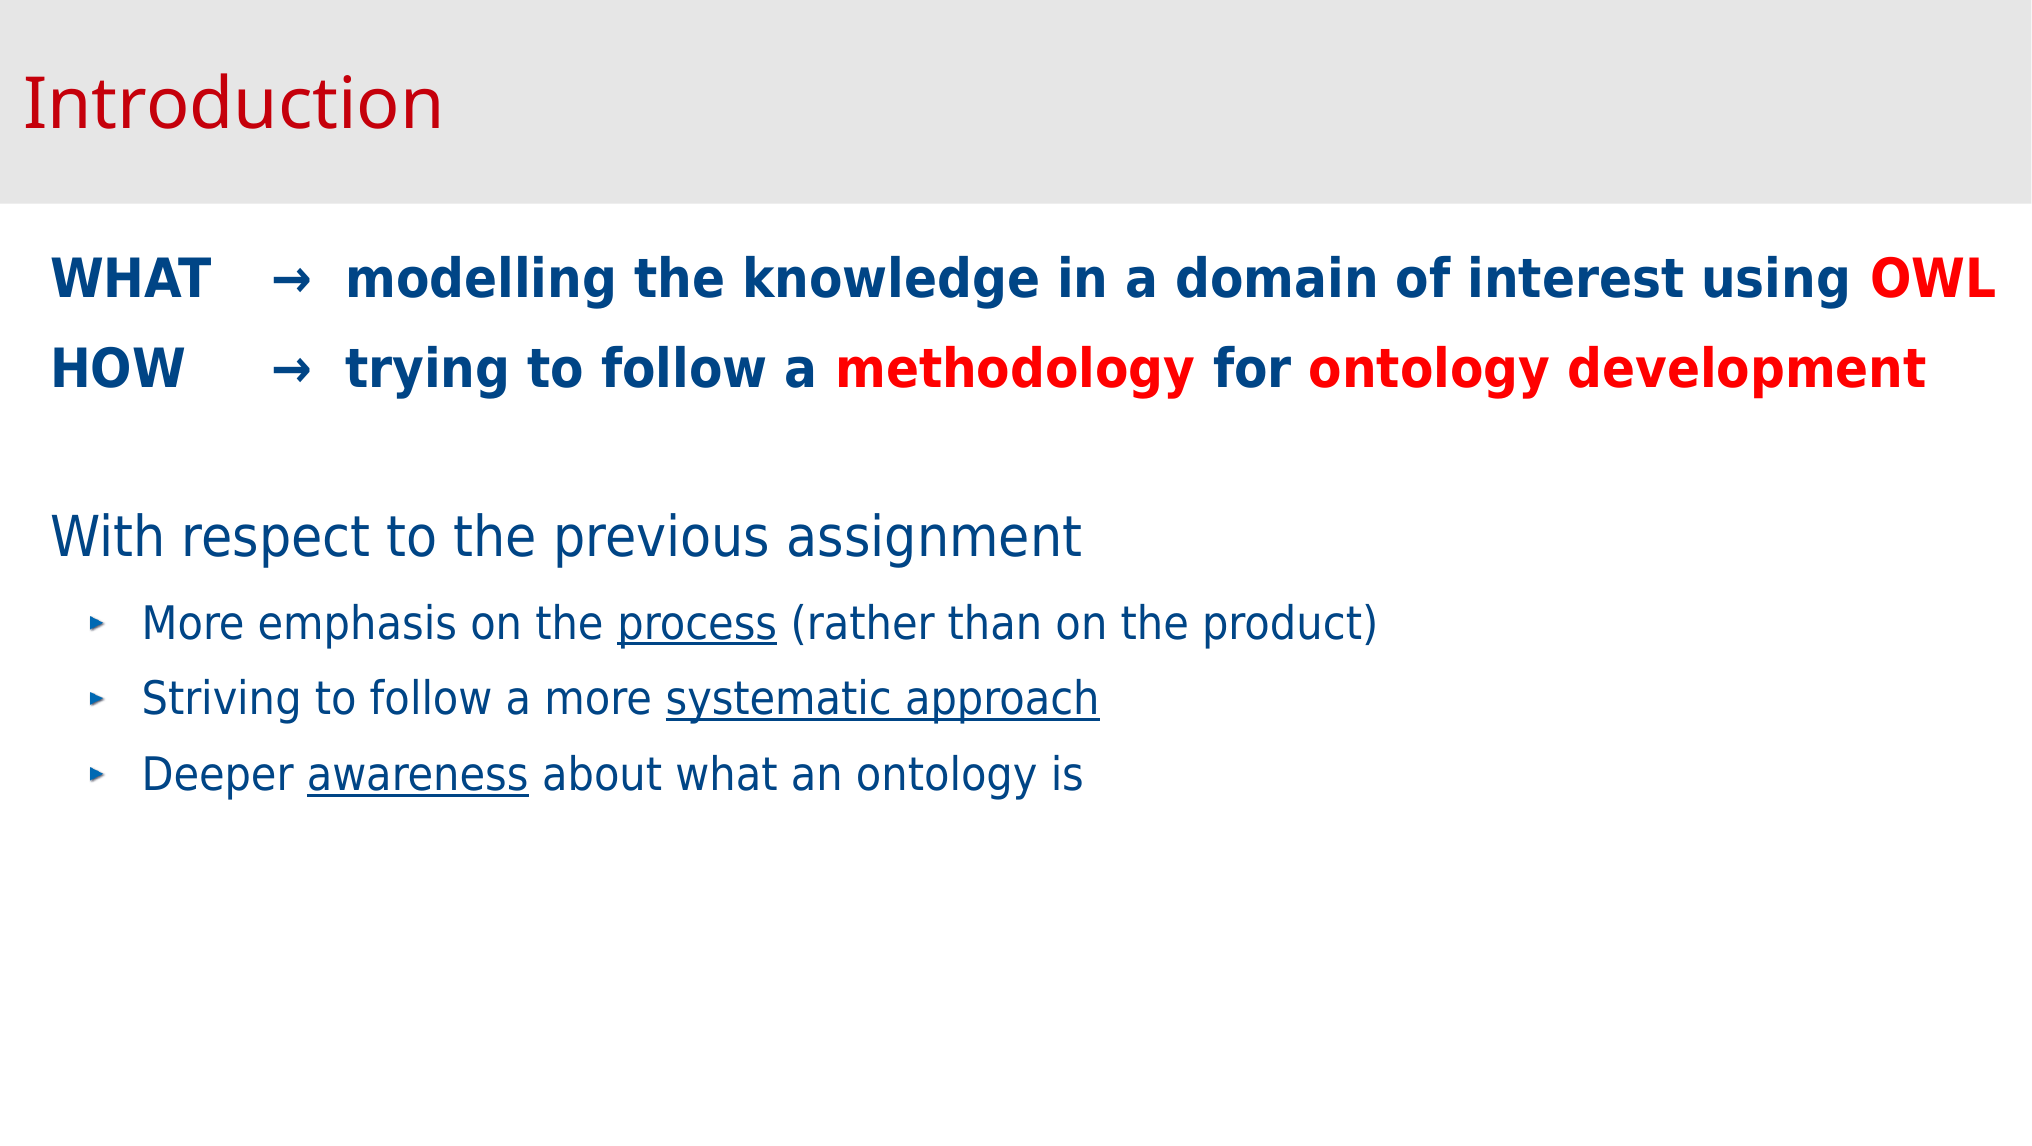

# Introduction
WHAT 	→ 	modelling the knowledge in a domain of interest using OWL
HOW 	→ 	trying to follow a methodology for ontology development
With respect to the previous assignment
More emphasis on the process (rather than on the product)
Striving to follow a more systematic approach
Deeper awareness about what an ontology is